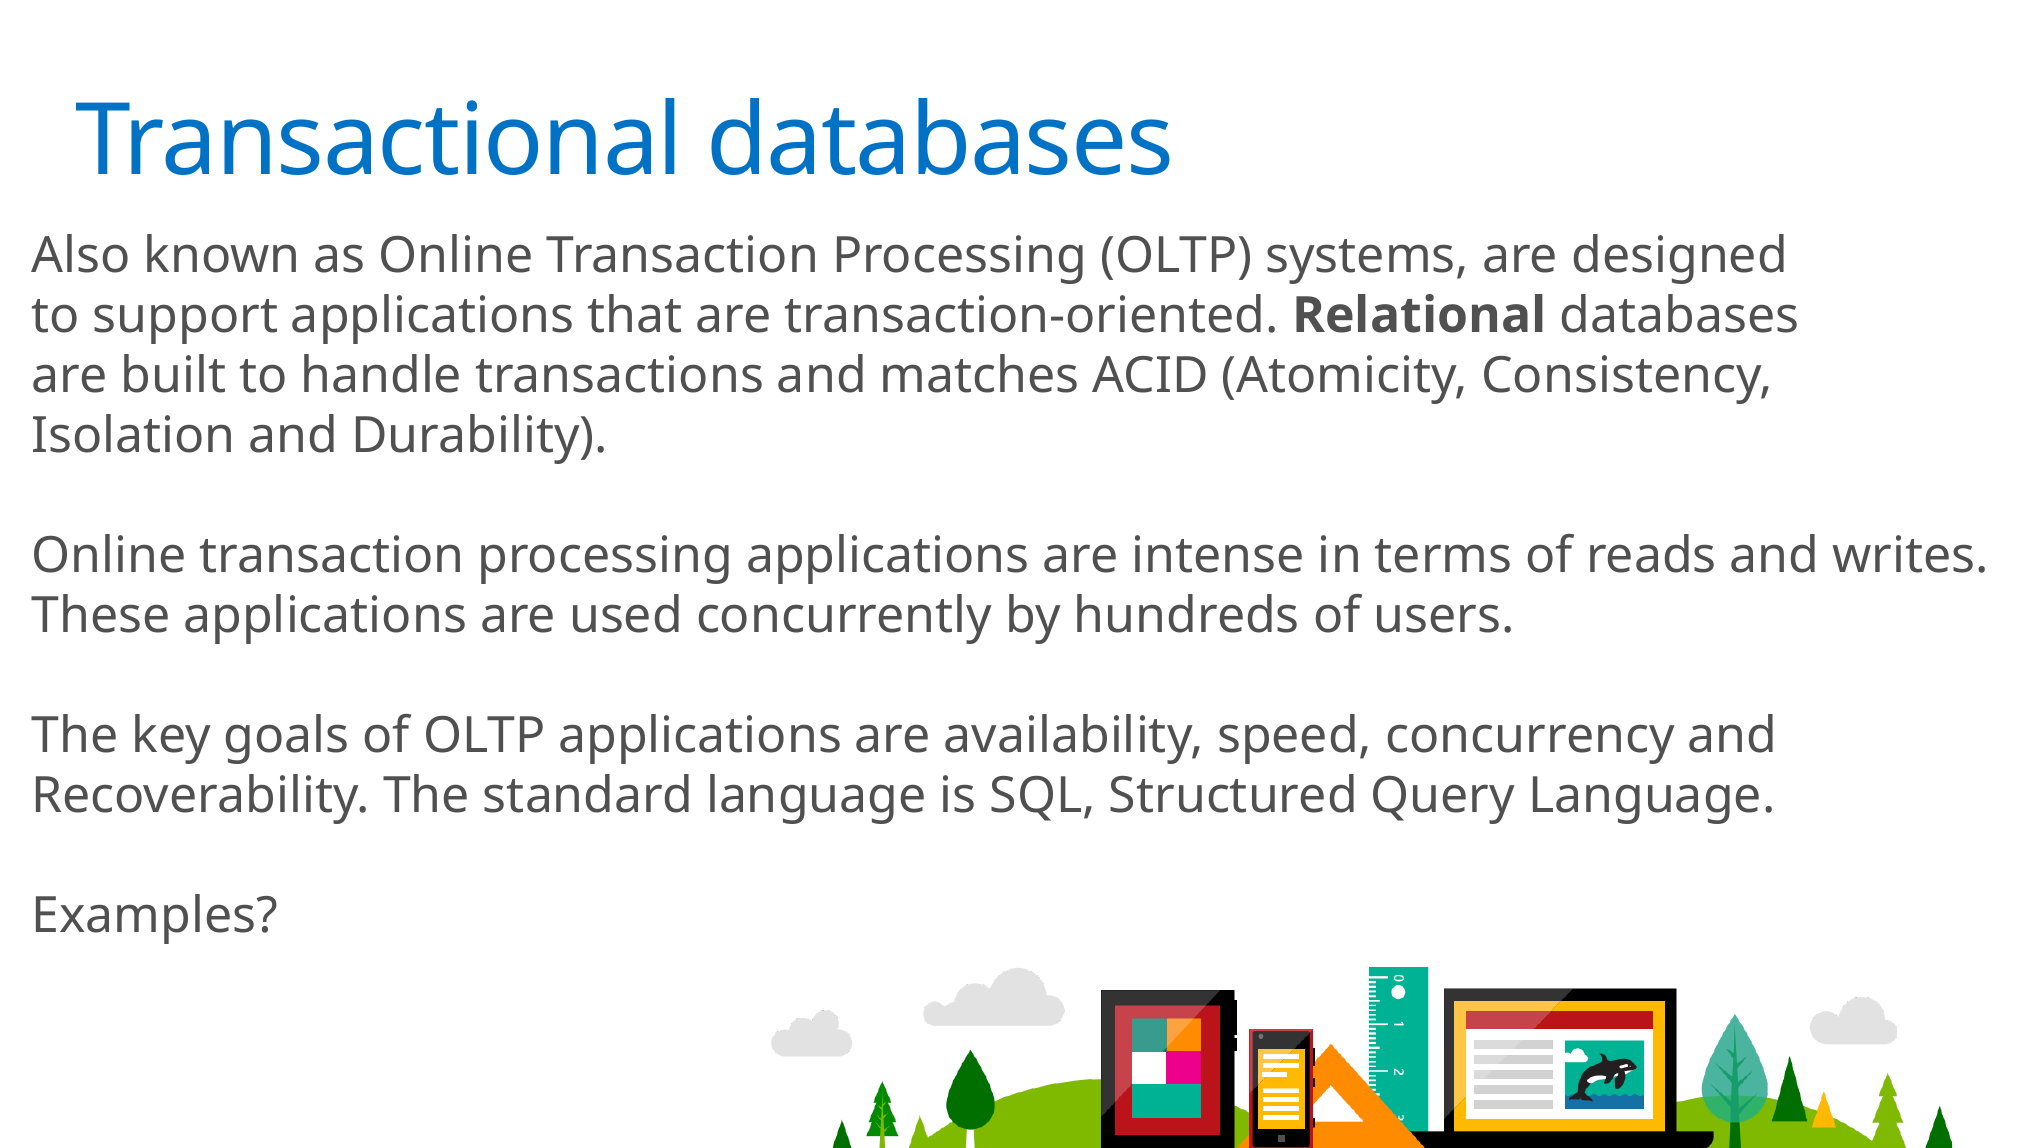

# Transactional databases
Also known as Online Transaction Processing (OLTP) systems, are designed
to support applications that are transaction-oriented. Relational databases
are built to handle transactions and matches ACID (Atomicity, Consistency,
Isolation and Durability).
Online transaction processing applications are intense in terms of reads and writes.
These applications are used concurrently by hundreds of users.
The key goals of OLTP applications are availability, speed, concurrency and
Recoverability. The standard language is SQL, Structured Query Language.
Examples?